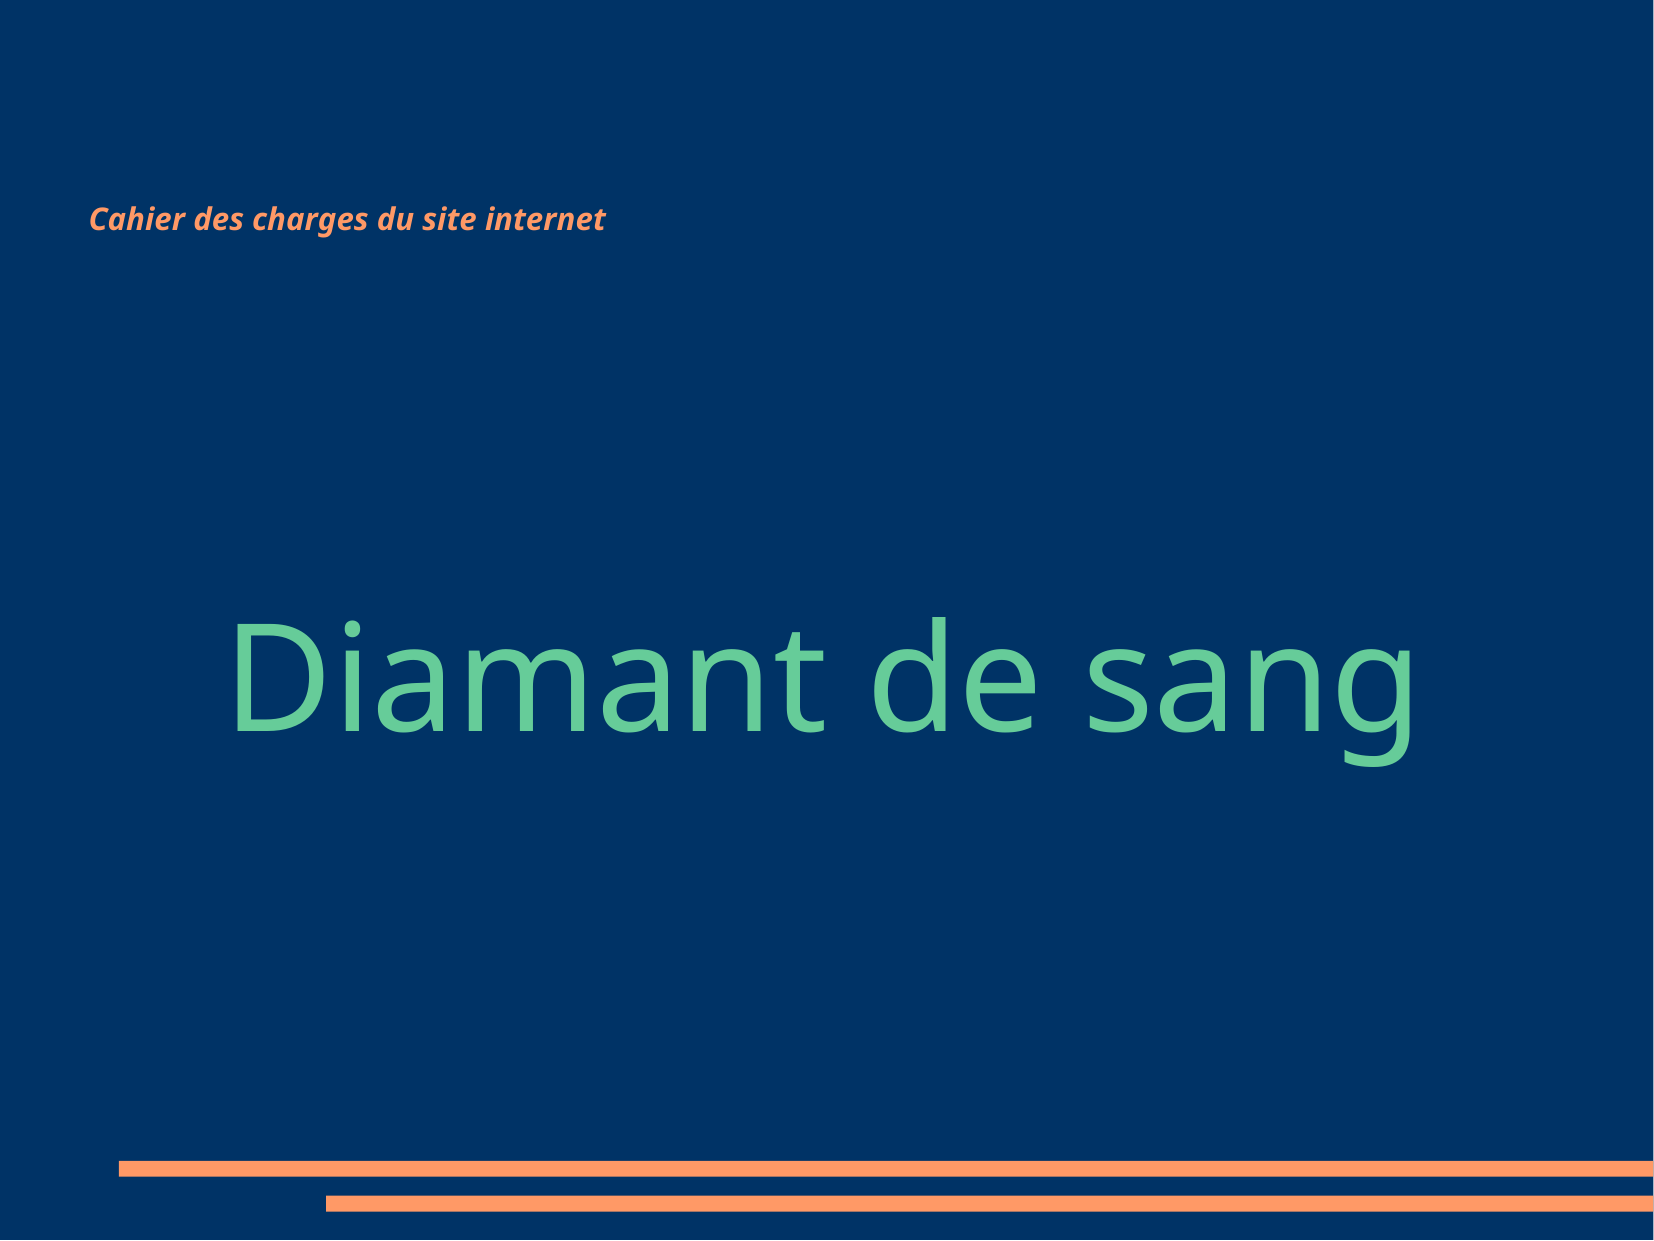

# Cahier des charges du site internet
Diamant de sang